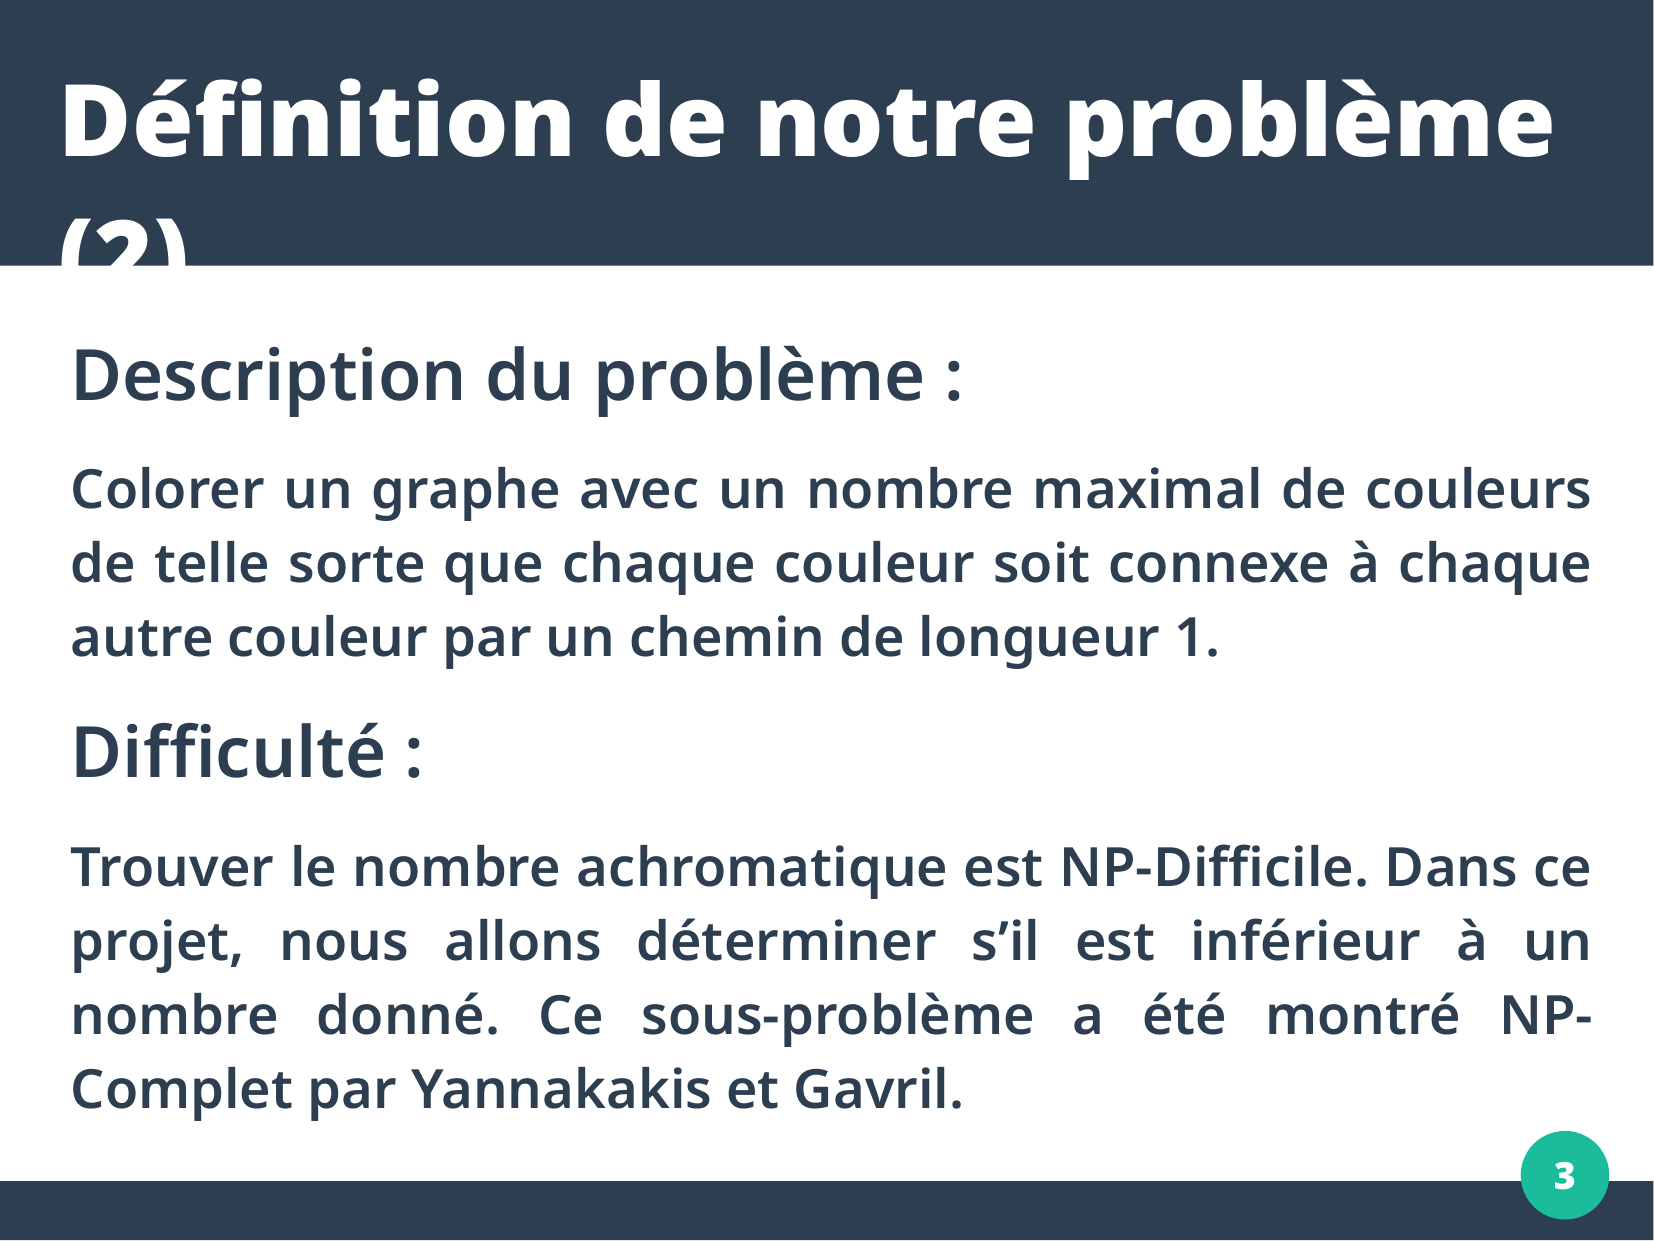

# Définition de notre problème (2)
Description du problème :
Colorer un graphe avec un nombre maximal de couleurs de telle sorte que chaque couleur soit connexe à chaque autre couleur par un chemin de longueur 1.
Difficulté :
Trouver le nombre achromatique est NP-Difficile. Dans ce projet, nous allons déterminer s’il est inférieur à un nombre donné. Ce sous-problème a été montré NP-Complet par Yannakakis et Gavril.
3